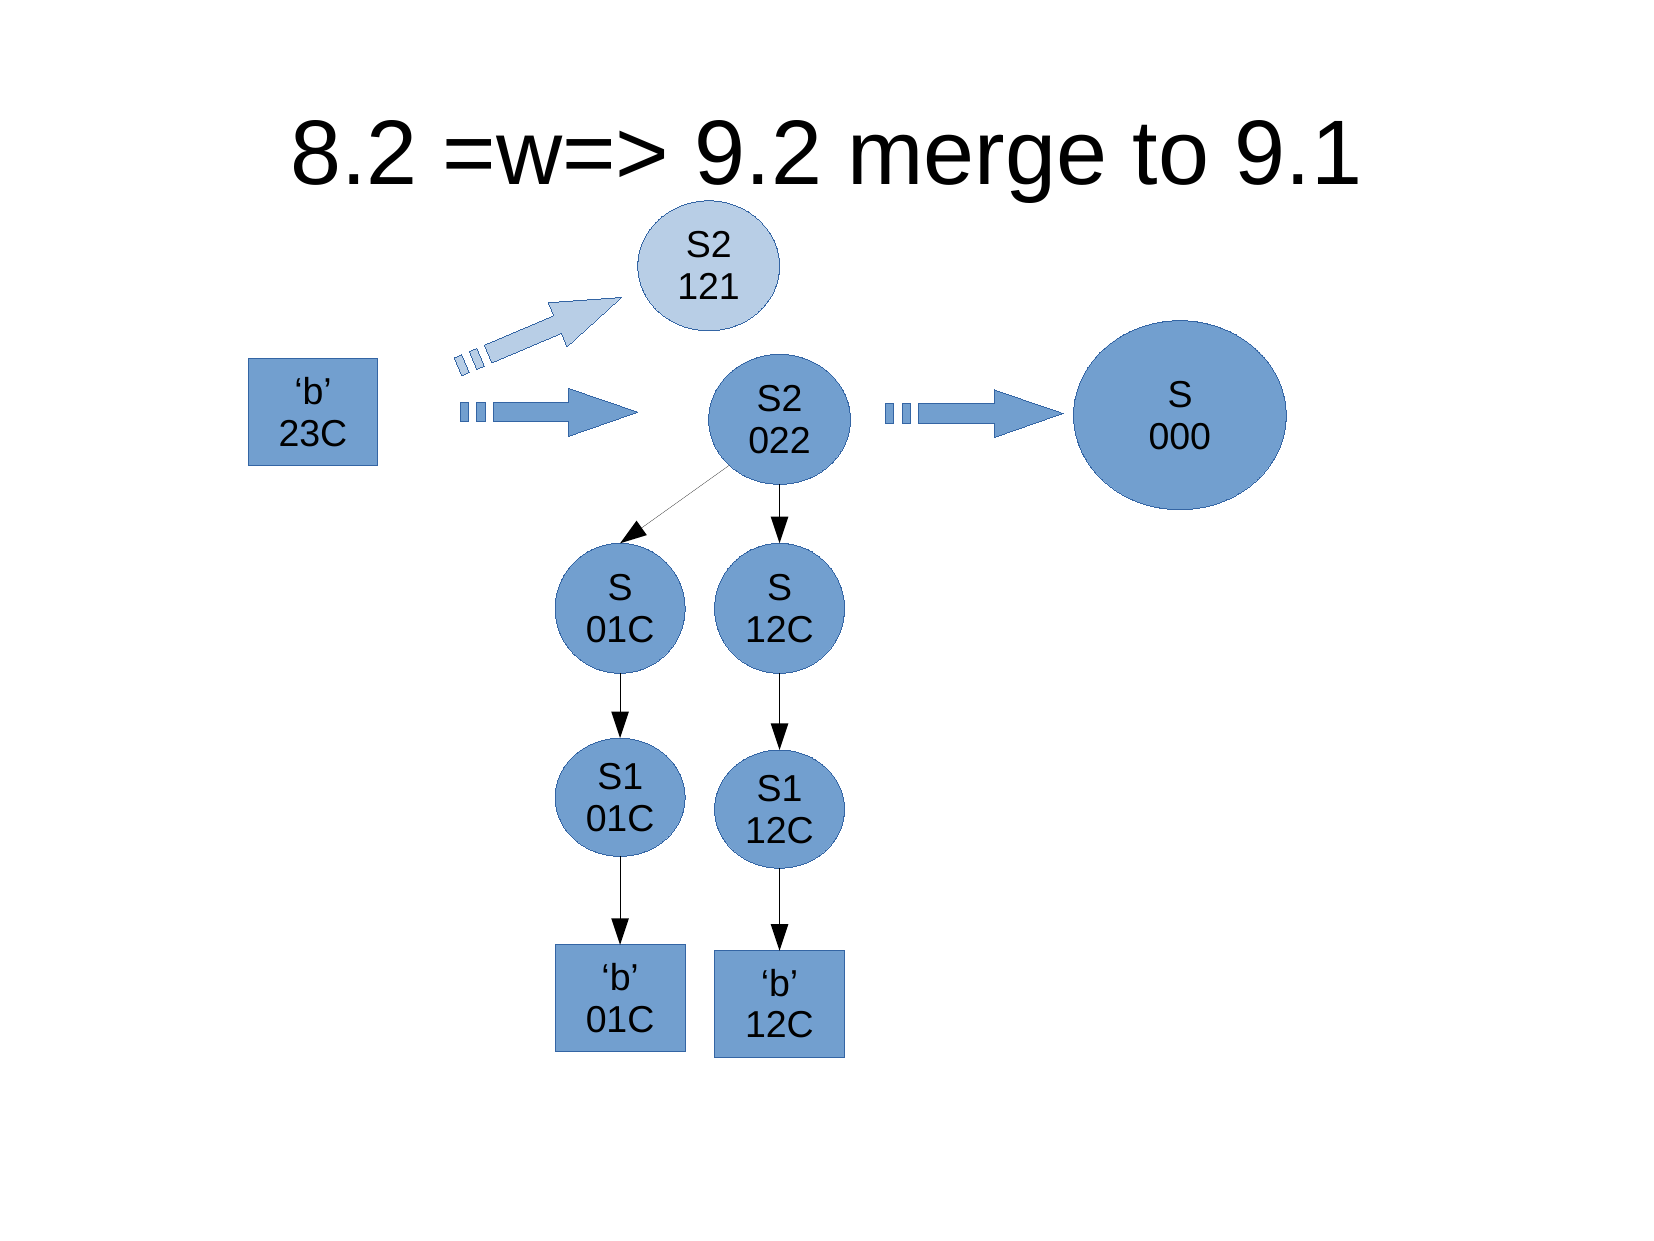

# 8.2 =w=> 9.2 merge to 9.1
S2
121
S
000
S2
022
‘b’
23C
S
01C
S
12C
S1
01C
S1
12C
‘b’
01C
‘b’
12C